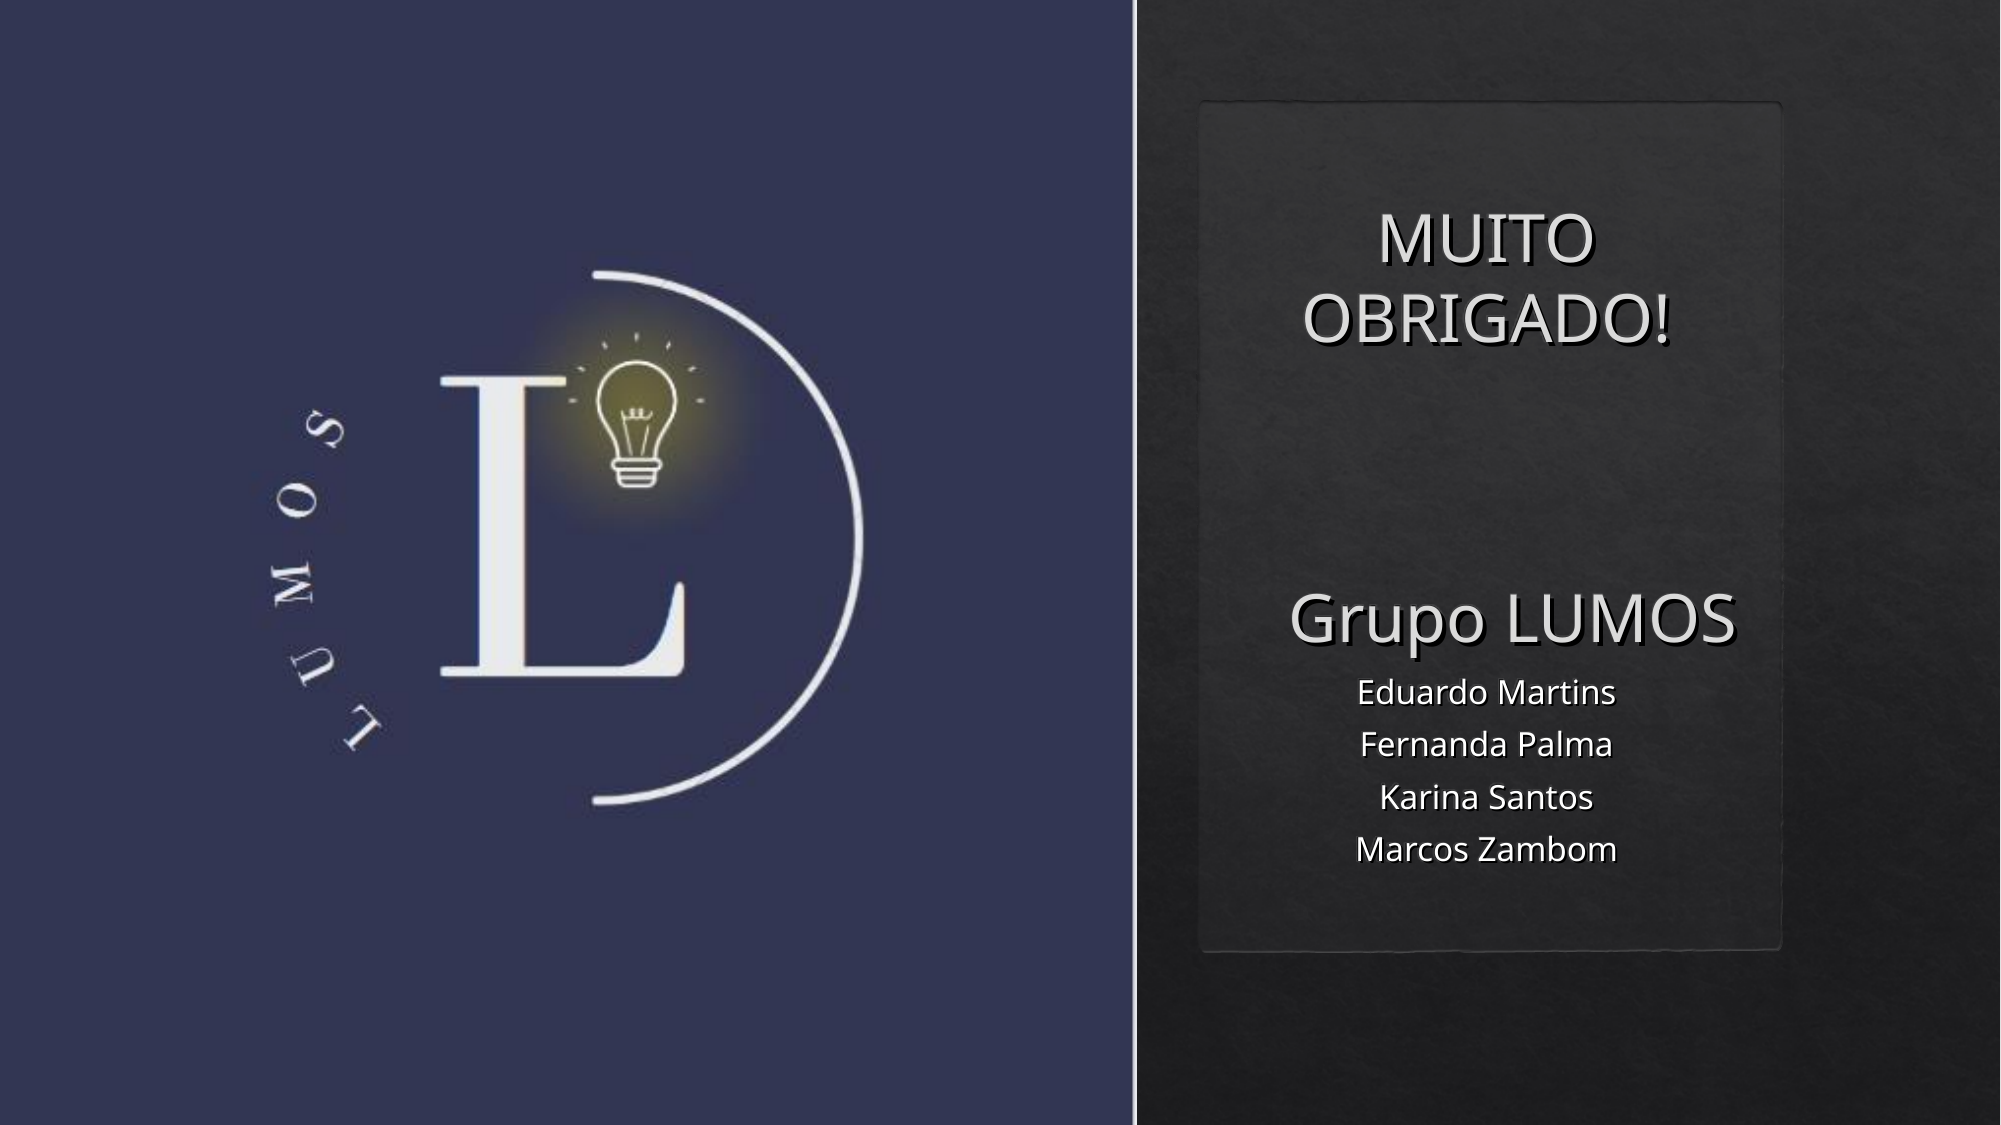

MUITO
OBRIGADO!
# Grupo LUMOS
Eduardo Martins
Fernanda Palma
Karina Santos
Marcos Zambom